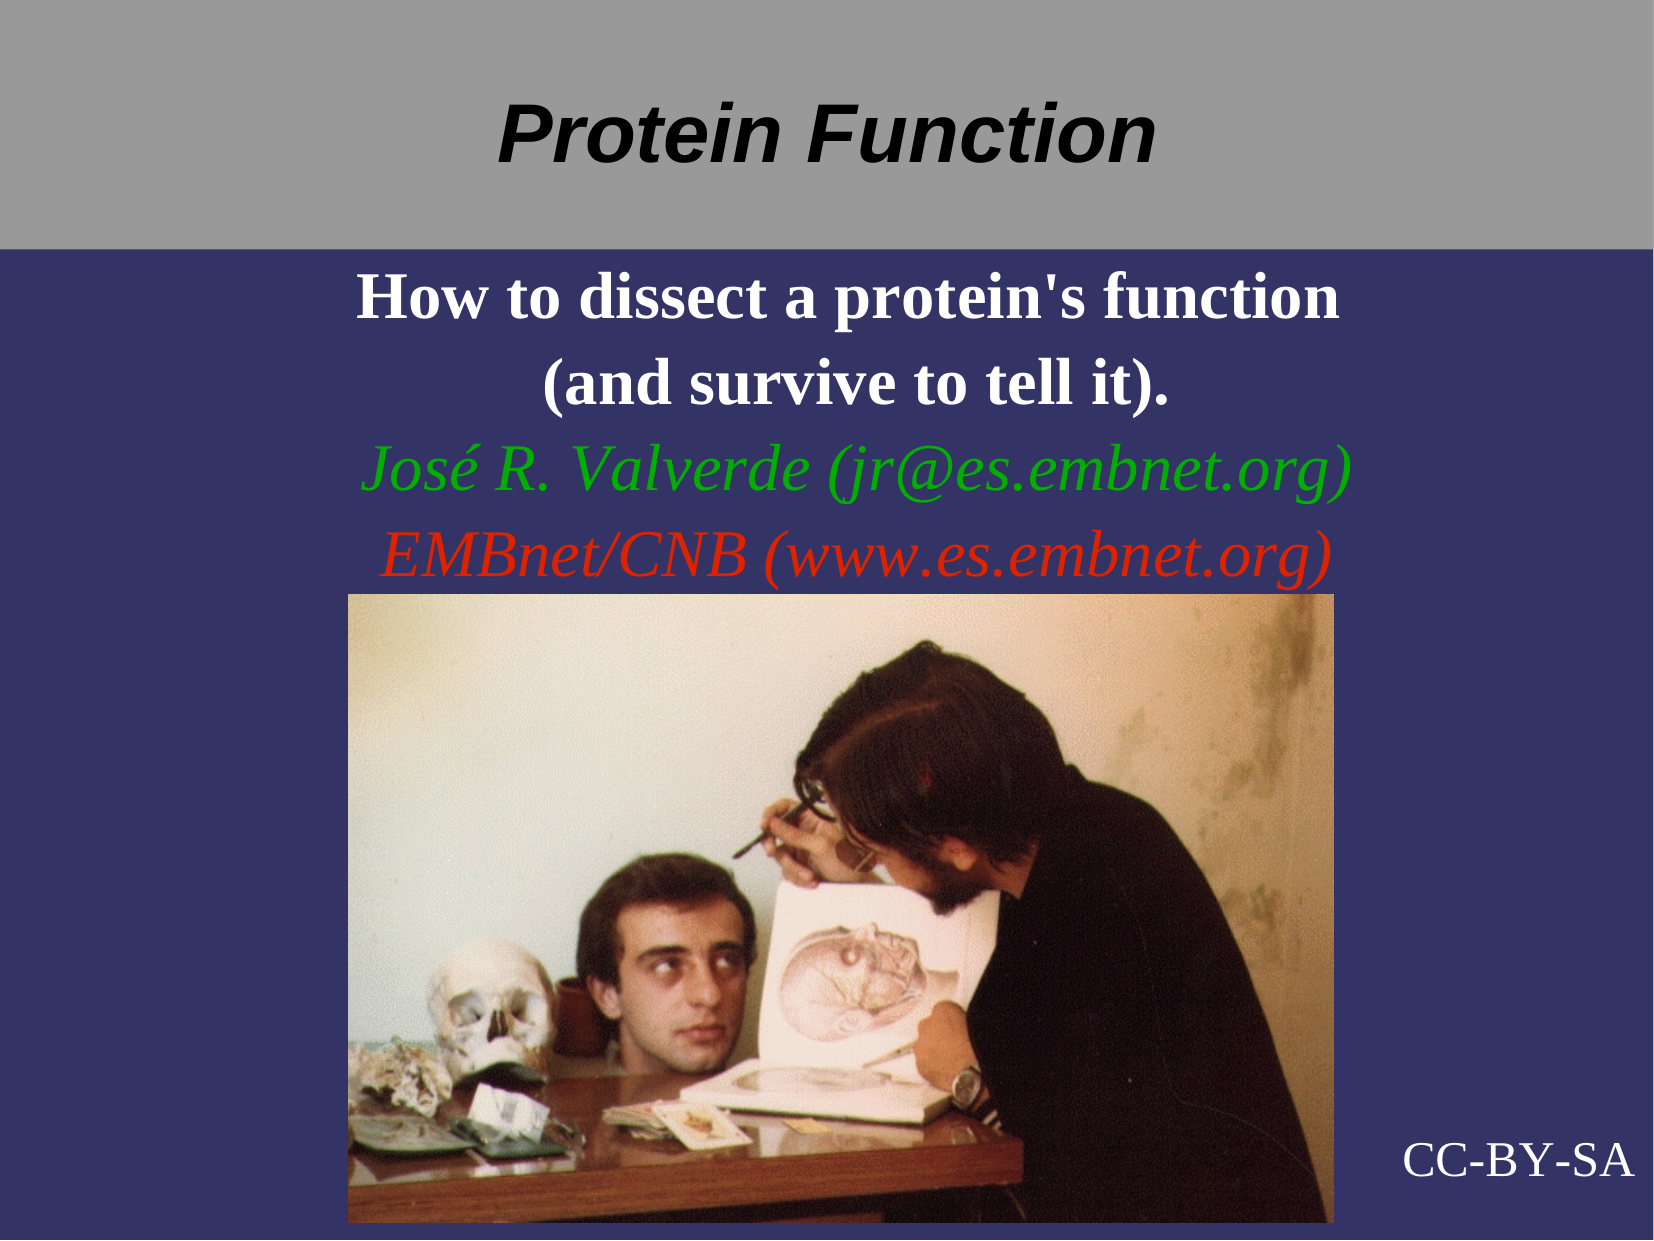

# Protein Function
How to dissect a protein's function
(and survive to tell it).
José R. Valverde (jr@es.embnet.org)
EMBnet/CNB (www.es.embnet.org)
CC-BY-SA